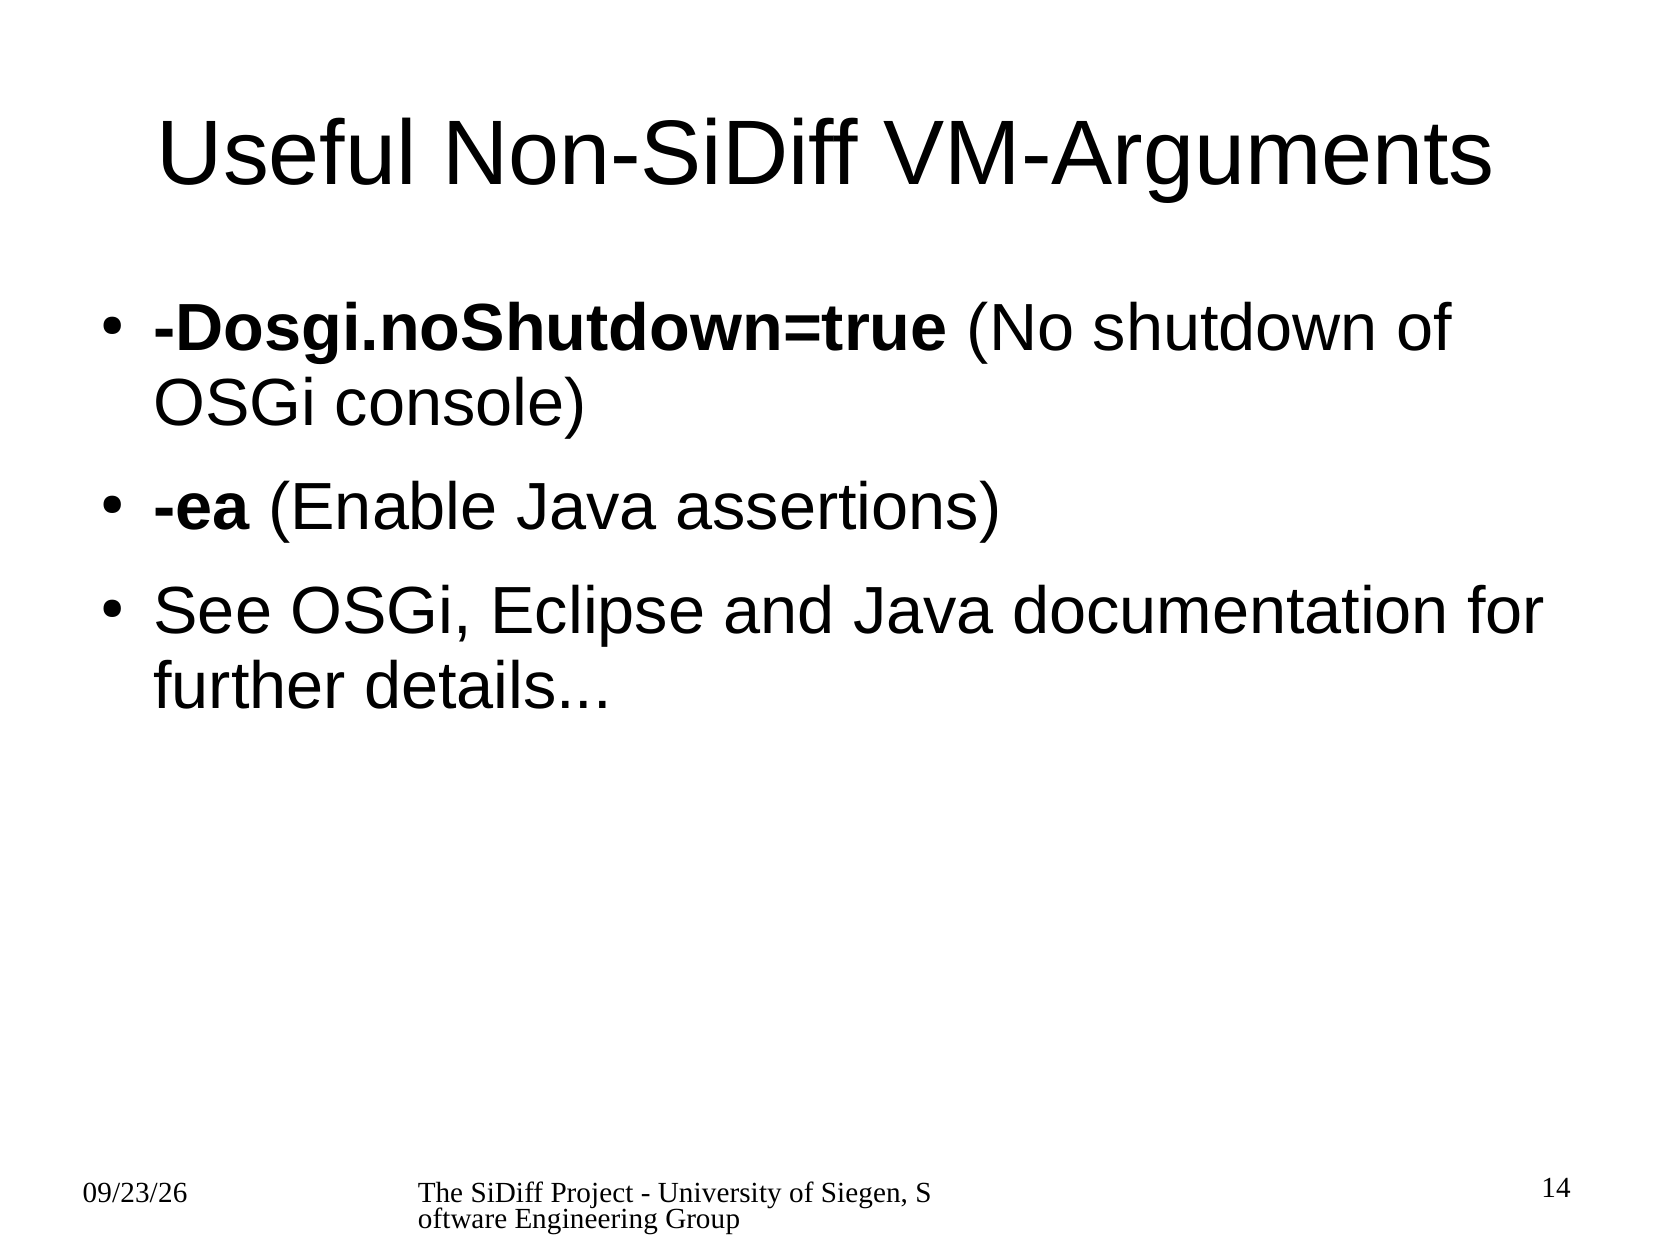

# Useful Non-SiDiff VM-Arguments
-Dosgi.noShutdown=true (No shutdown of OSGi console)
-ea (Enable Java assertions)
See OSGi, Eclipse and Java documentation for further details...
14
The SiDiff Project - University of Siegen, Software Engineering Group